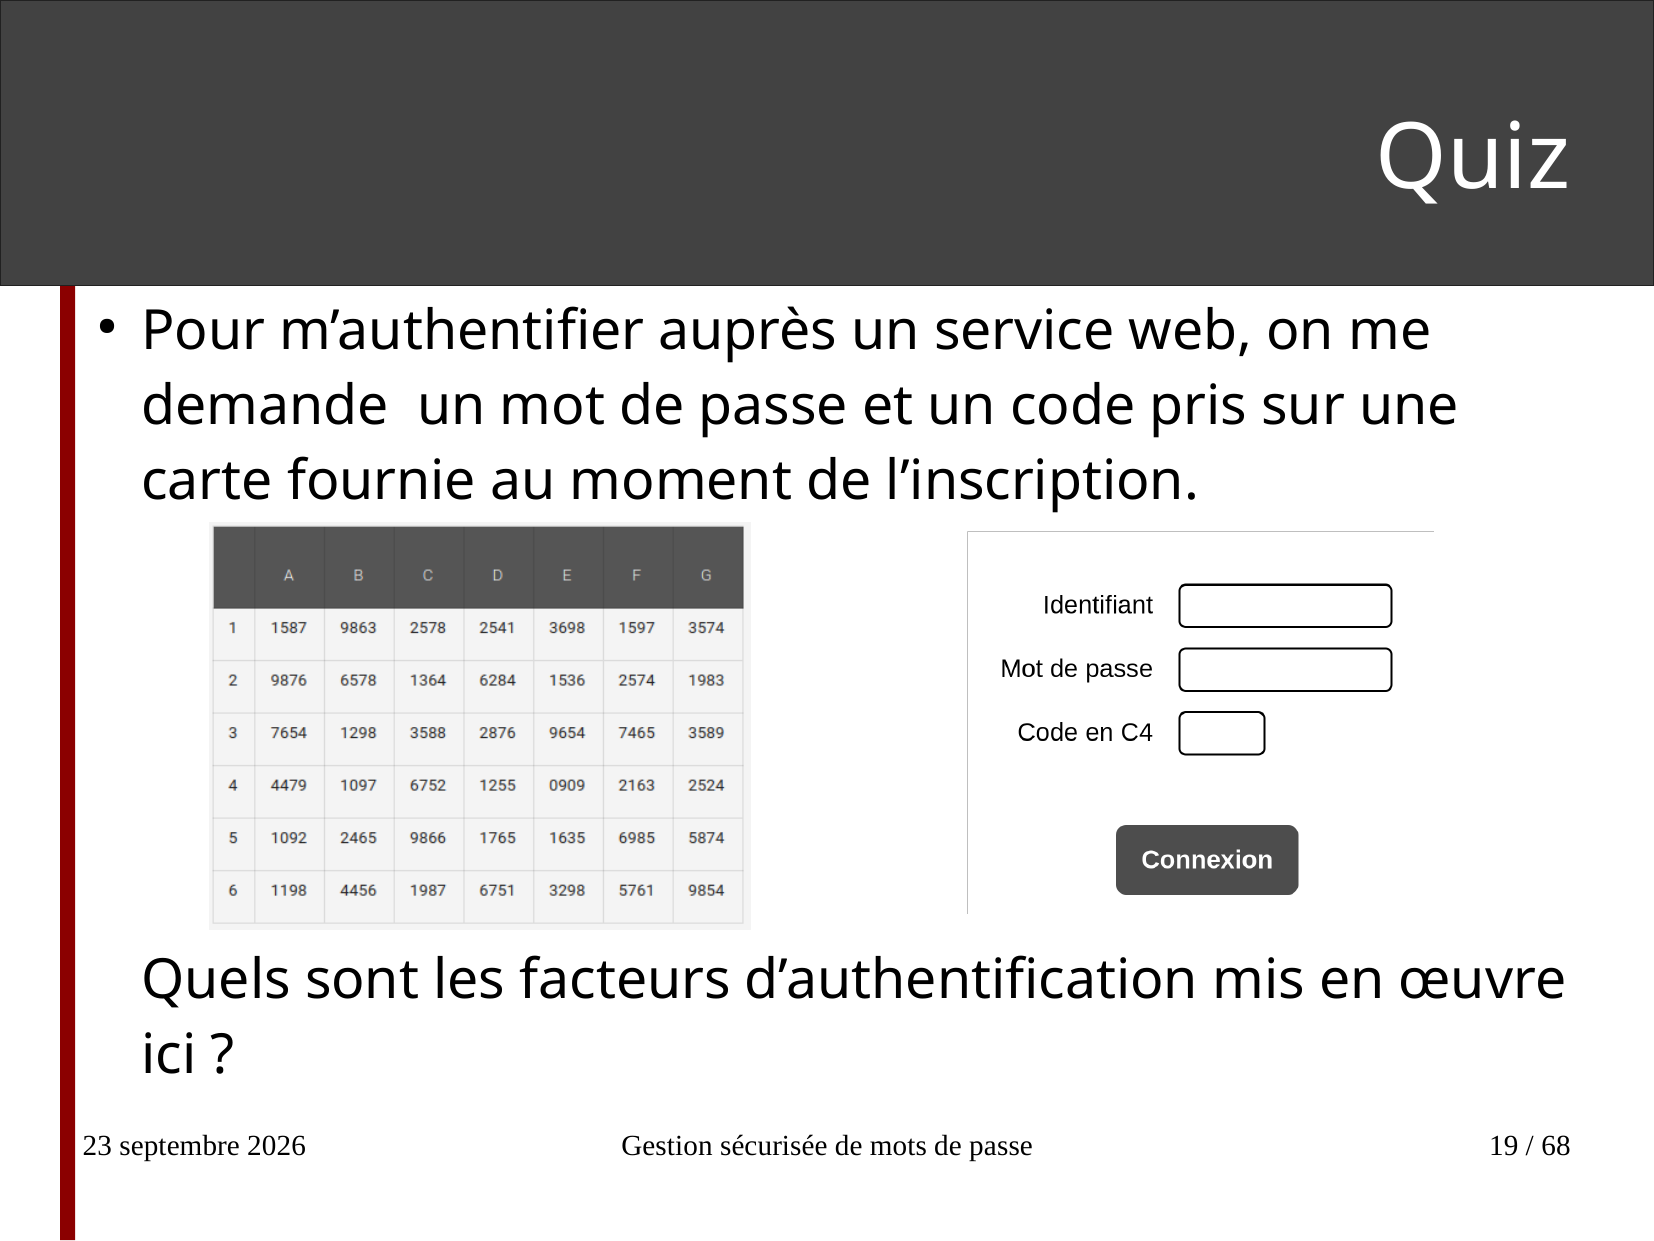

# Quiz
Pour m’authentifier auprès un service web, on me demande un mot de passe et un code pris sur une carte fournie au moment de l’inscription.
Quels sont les facteurs d’authentification mis en œuvre ici ?
Gestion sécurisée de mots de passe
19